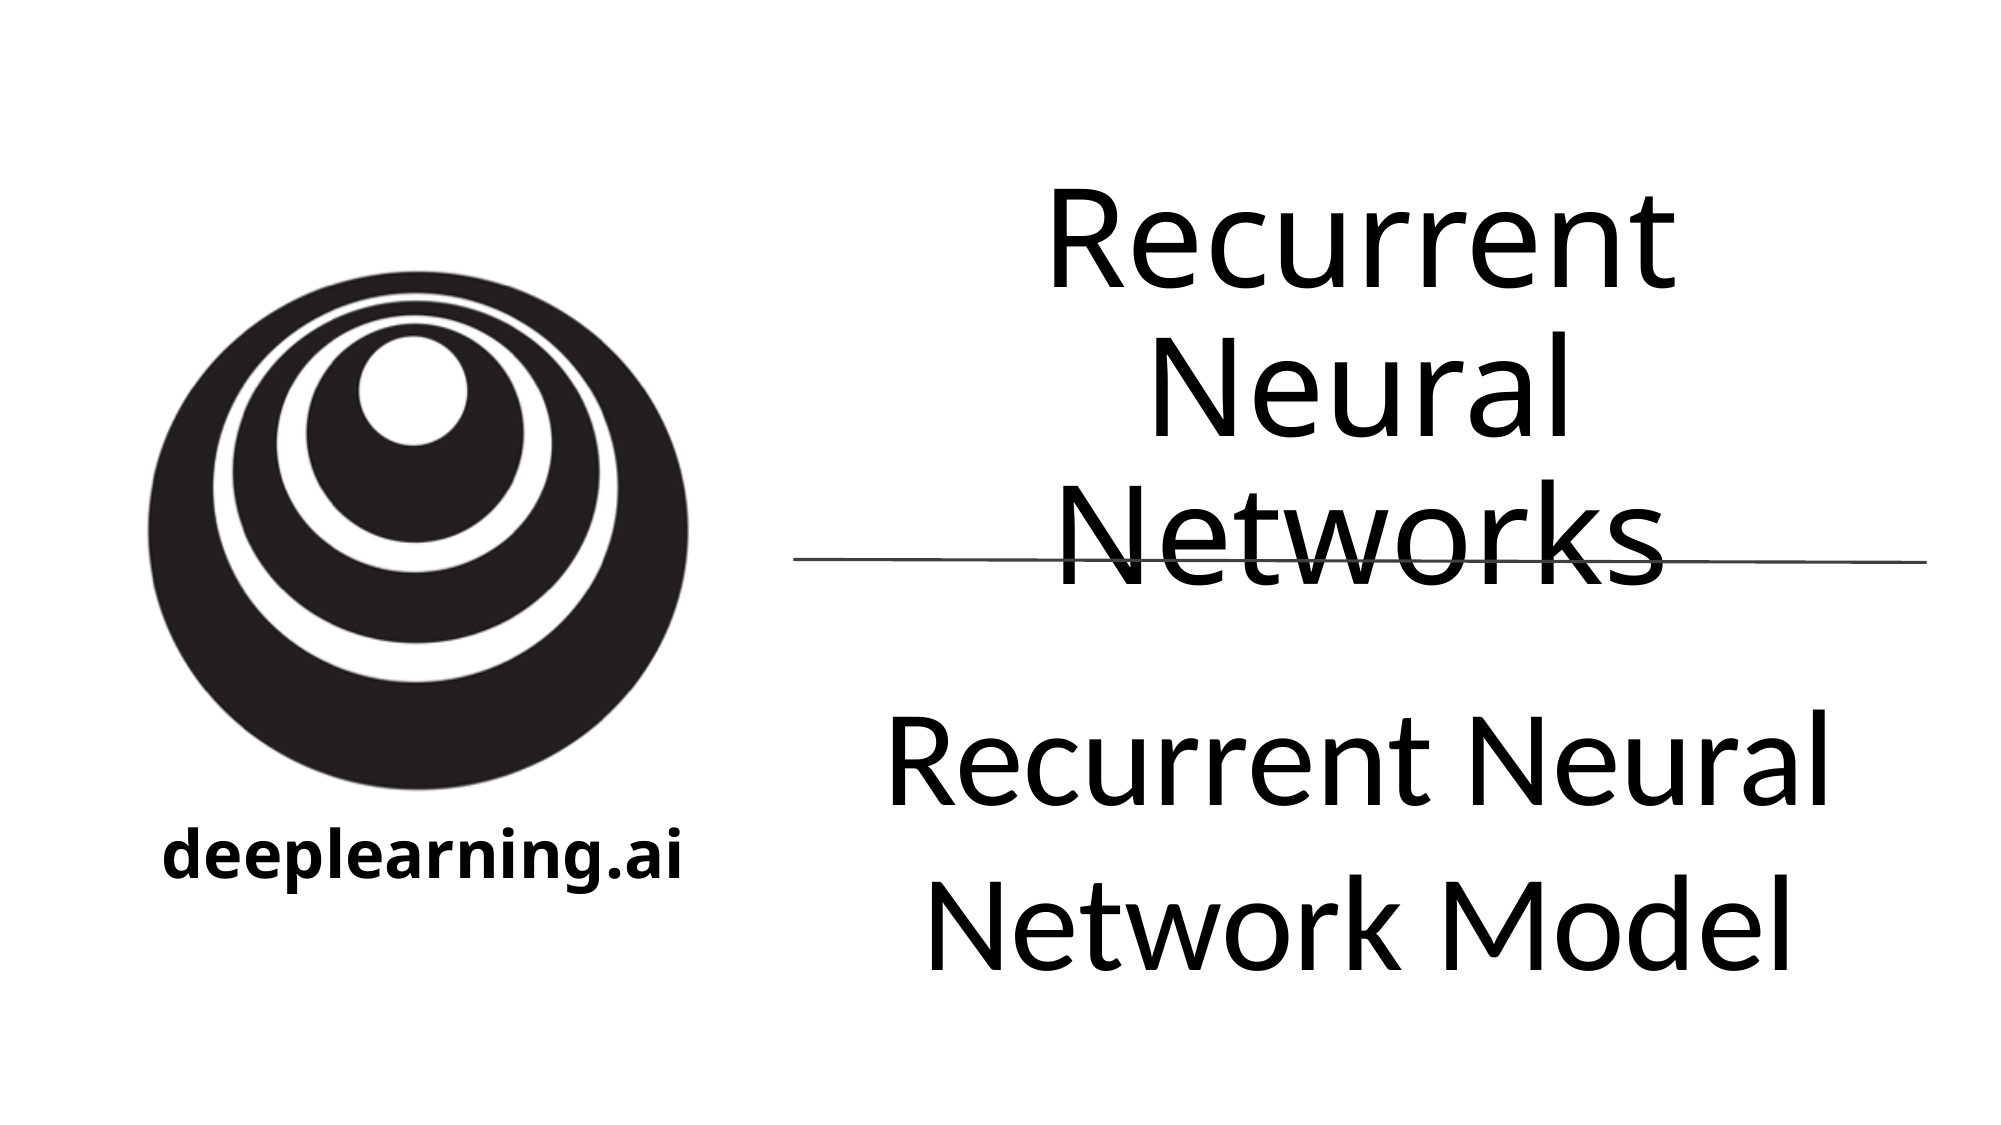

# Recurrent Neural Networks
deeplearning.ai
Recurrent Neural Network Model